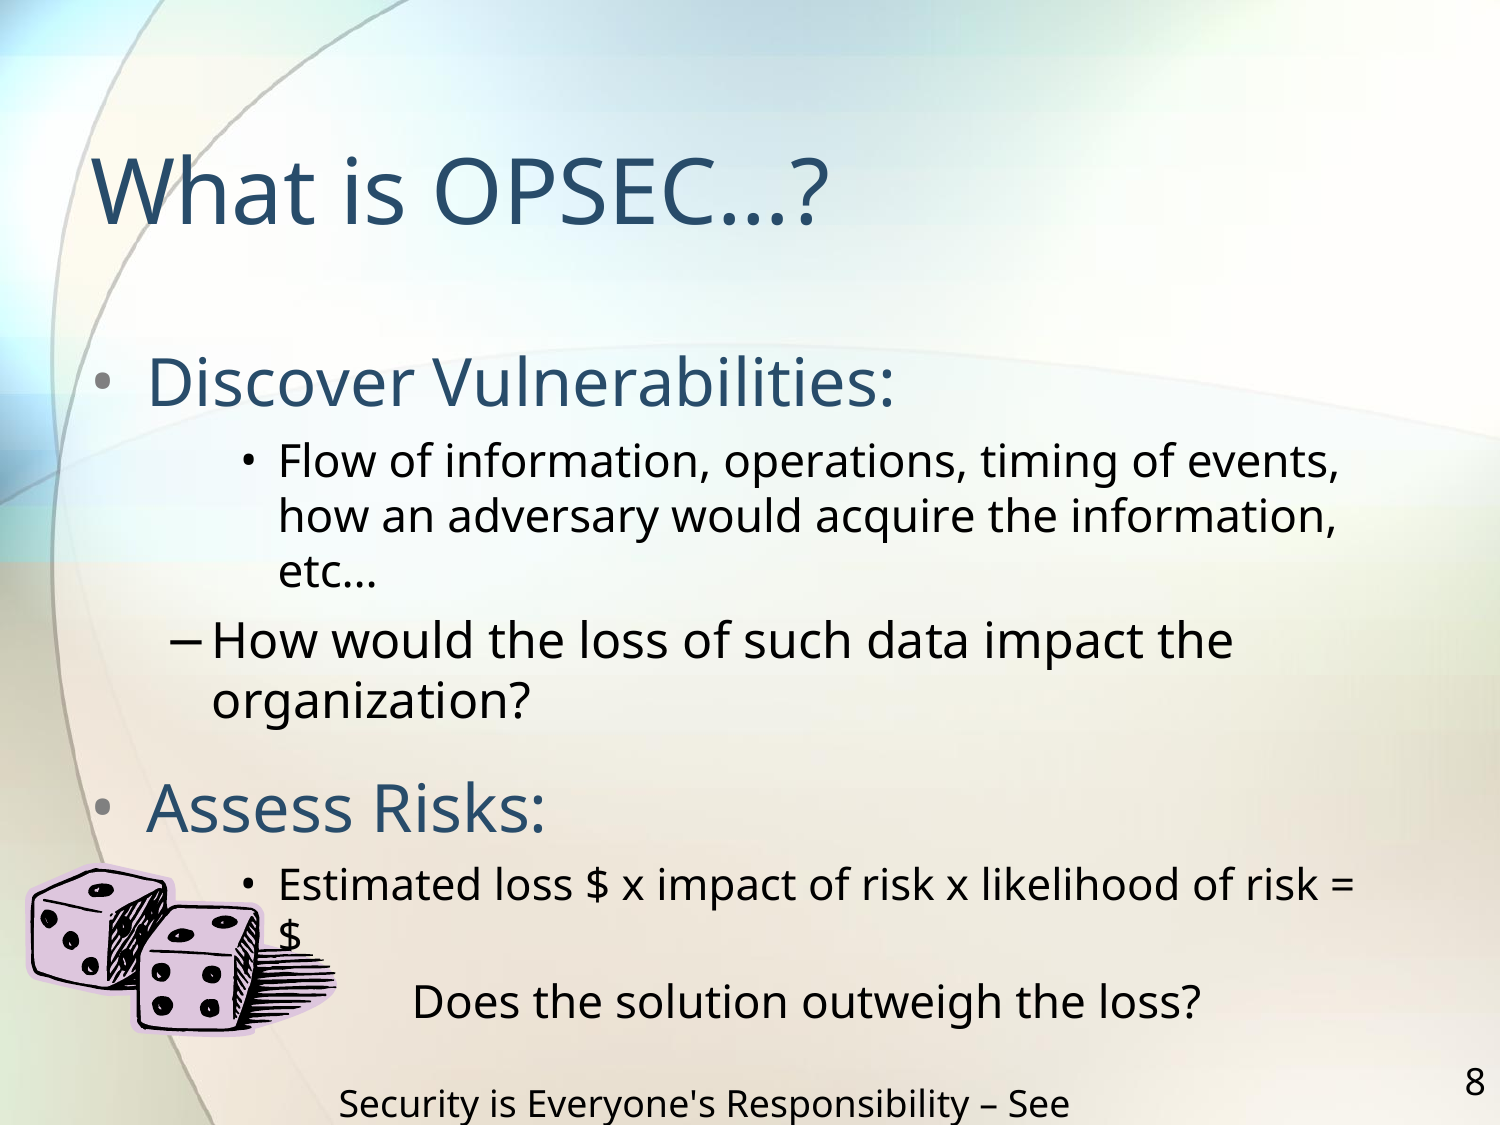

What is OPSEC…?
# Discover Vulnerabilities:
Flow of information, operations, timing of events, how an adversary would acquire the information, etc…
How would the loss of such data impact the organization?
Assess Risks:
Estimated loss $ x impact of risk x likelihood of risk = $
Does the solution outweigh the loss?
Security is Everyone's Responsibility – See Something, Say Something!